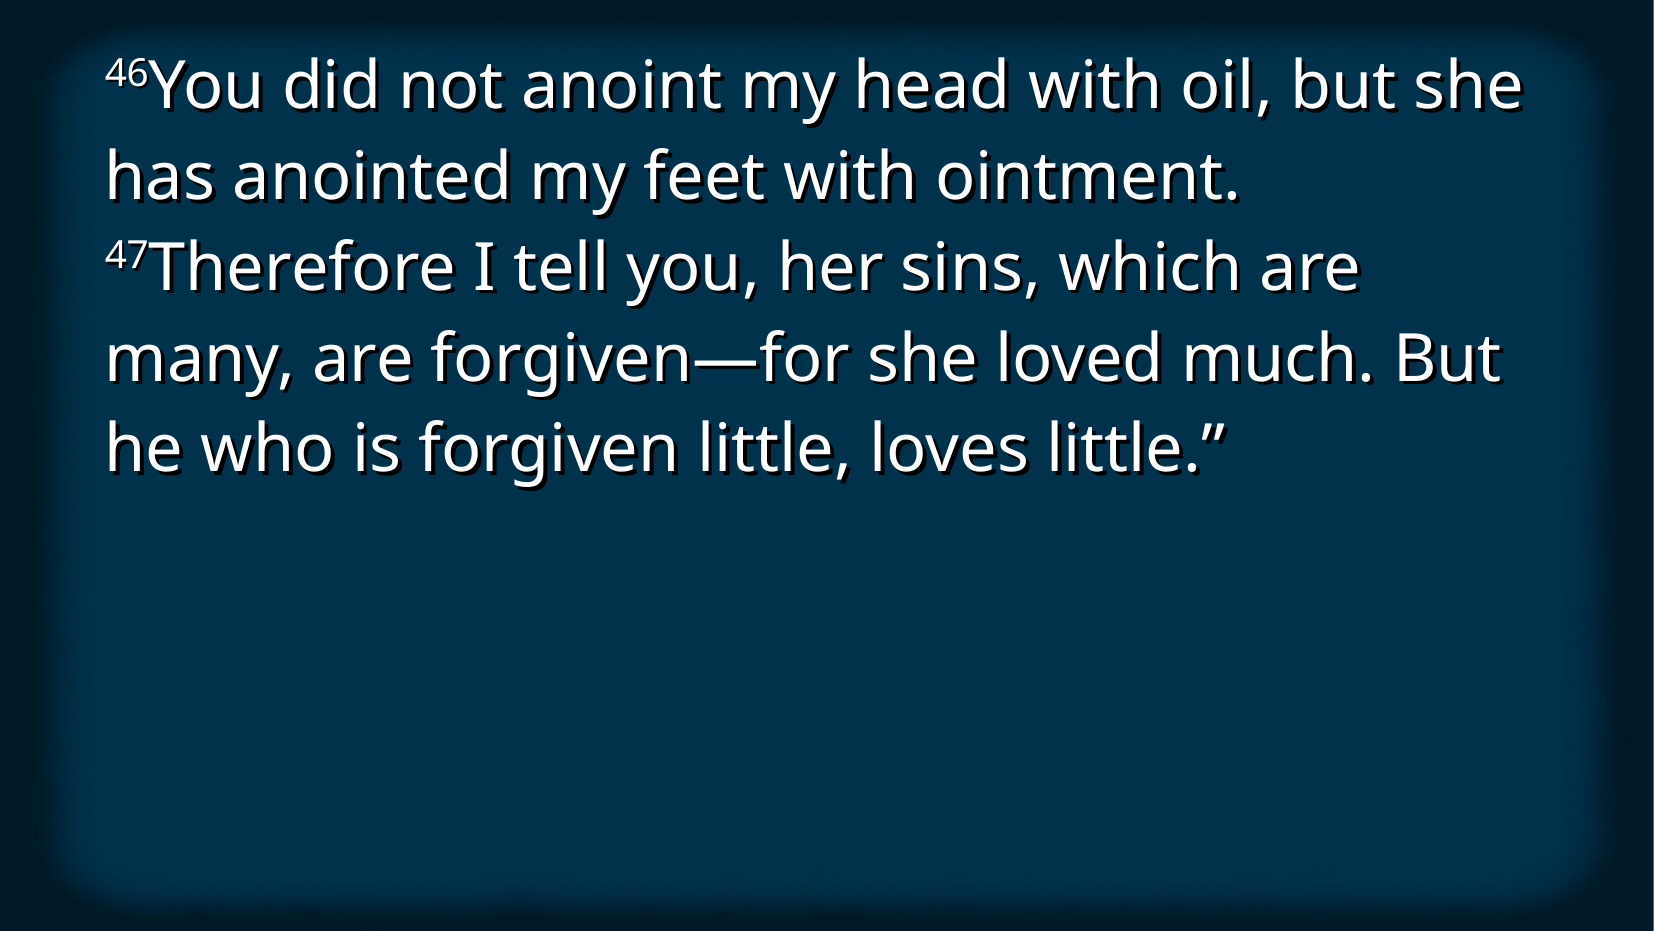

46You did not anoint my head with oil, but she has anointed my feet with ointment. 47Therefore I tell you, her sins, which are many, are forgiven—for she loved much. But he who is forgiven little, loves little.”